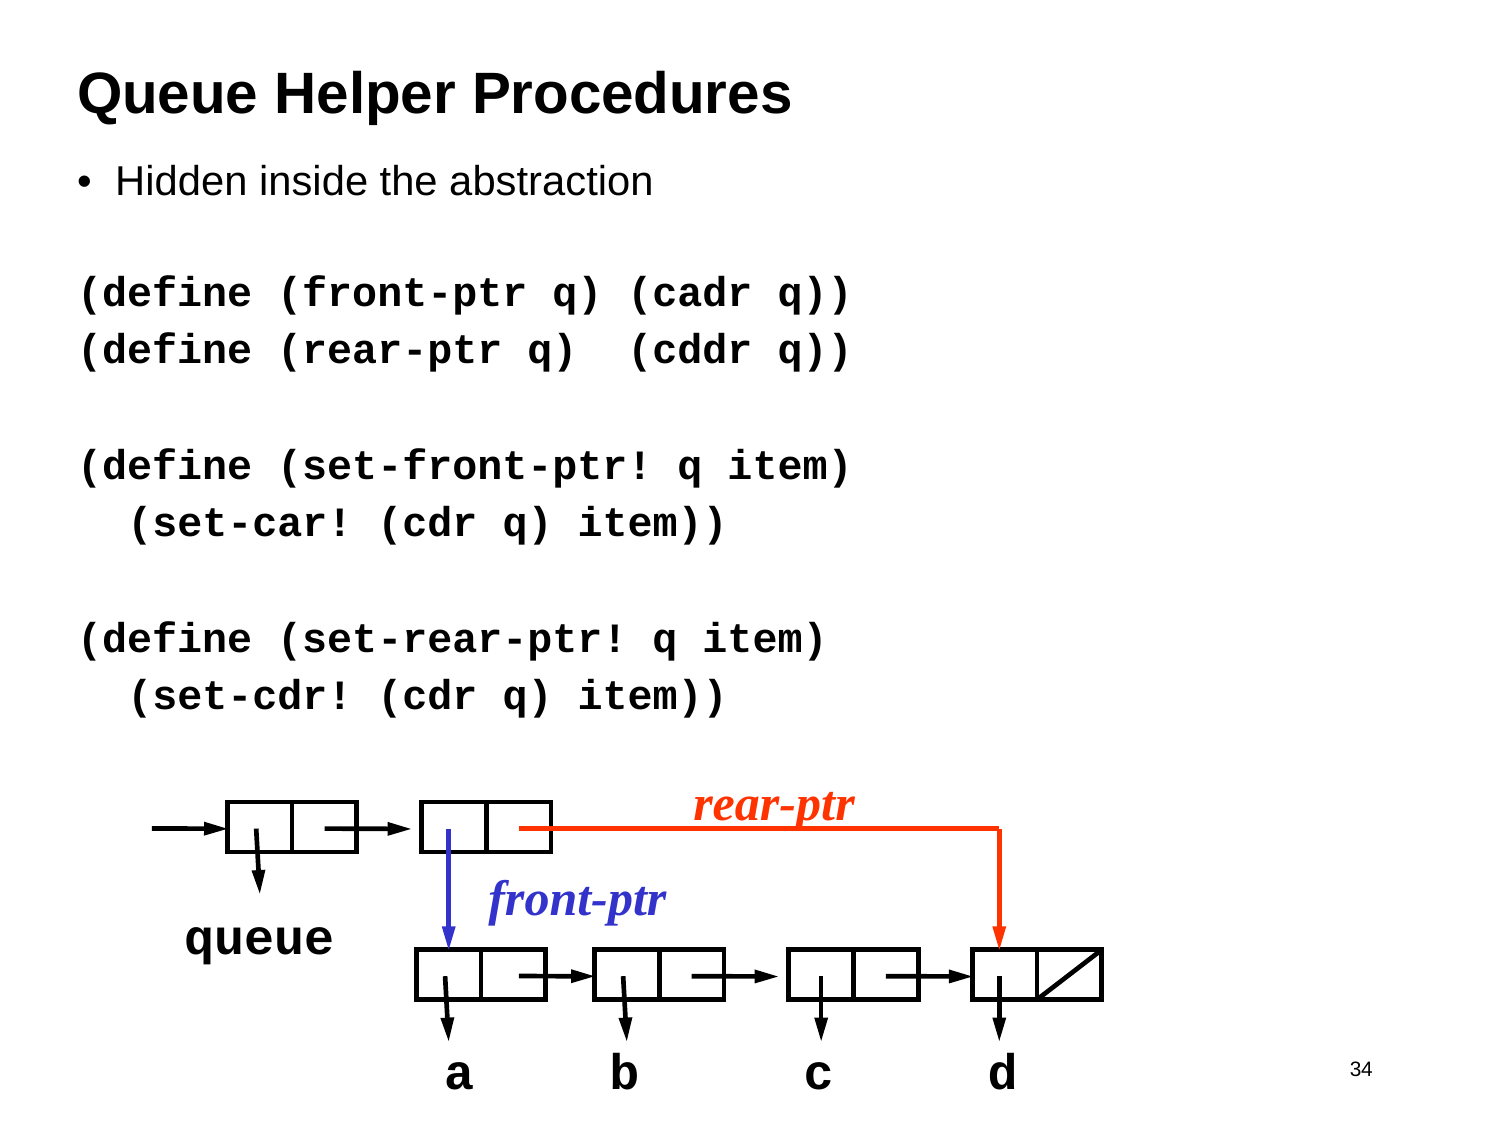

# Queue Helper Procedures
Hidden inside the abstraction
(define (front-ptr q) (cadr q))
(define (rear-ptr q) (cddr q))
(define (set-front-ptr! q item)
 (set-car! (cdr q) item))
(define (set-rear-ptr! q item)
 (set-cdr! (cdr q) item))
rear-ptr
front-ptr
queue
a
b
c
d
34